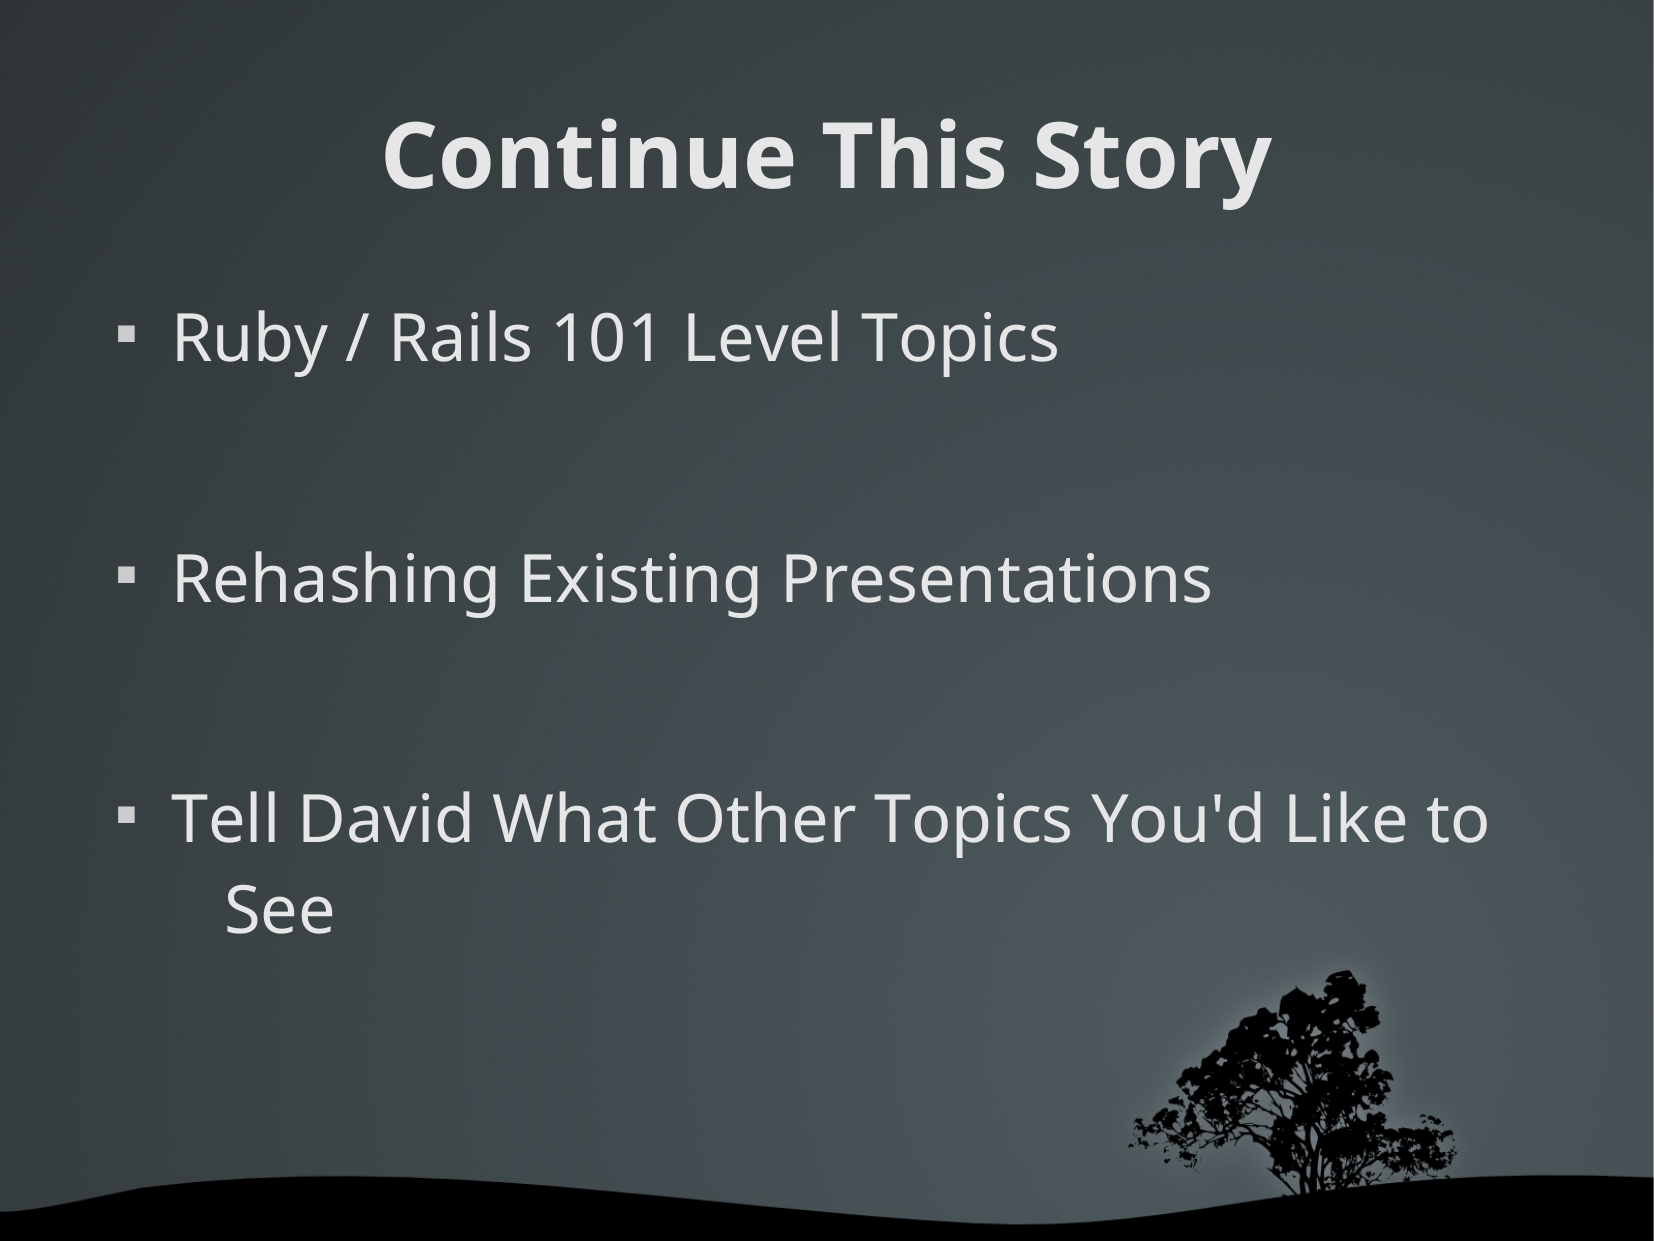

# Continue This Story
Ruby / Rails 101 Level Topics
Rehashing Existing Presentations
Tell David What Other Topics You'd Like to See